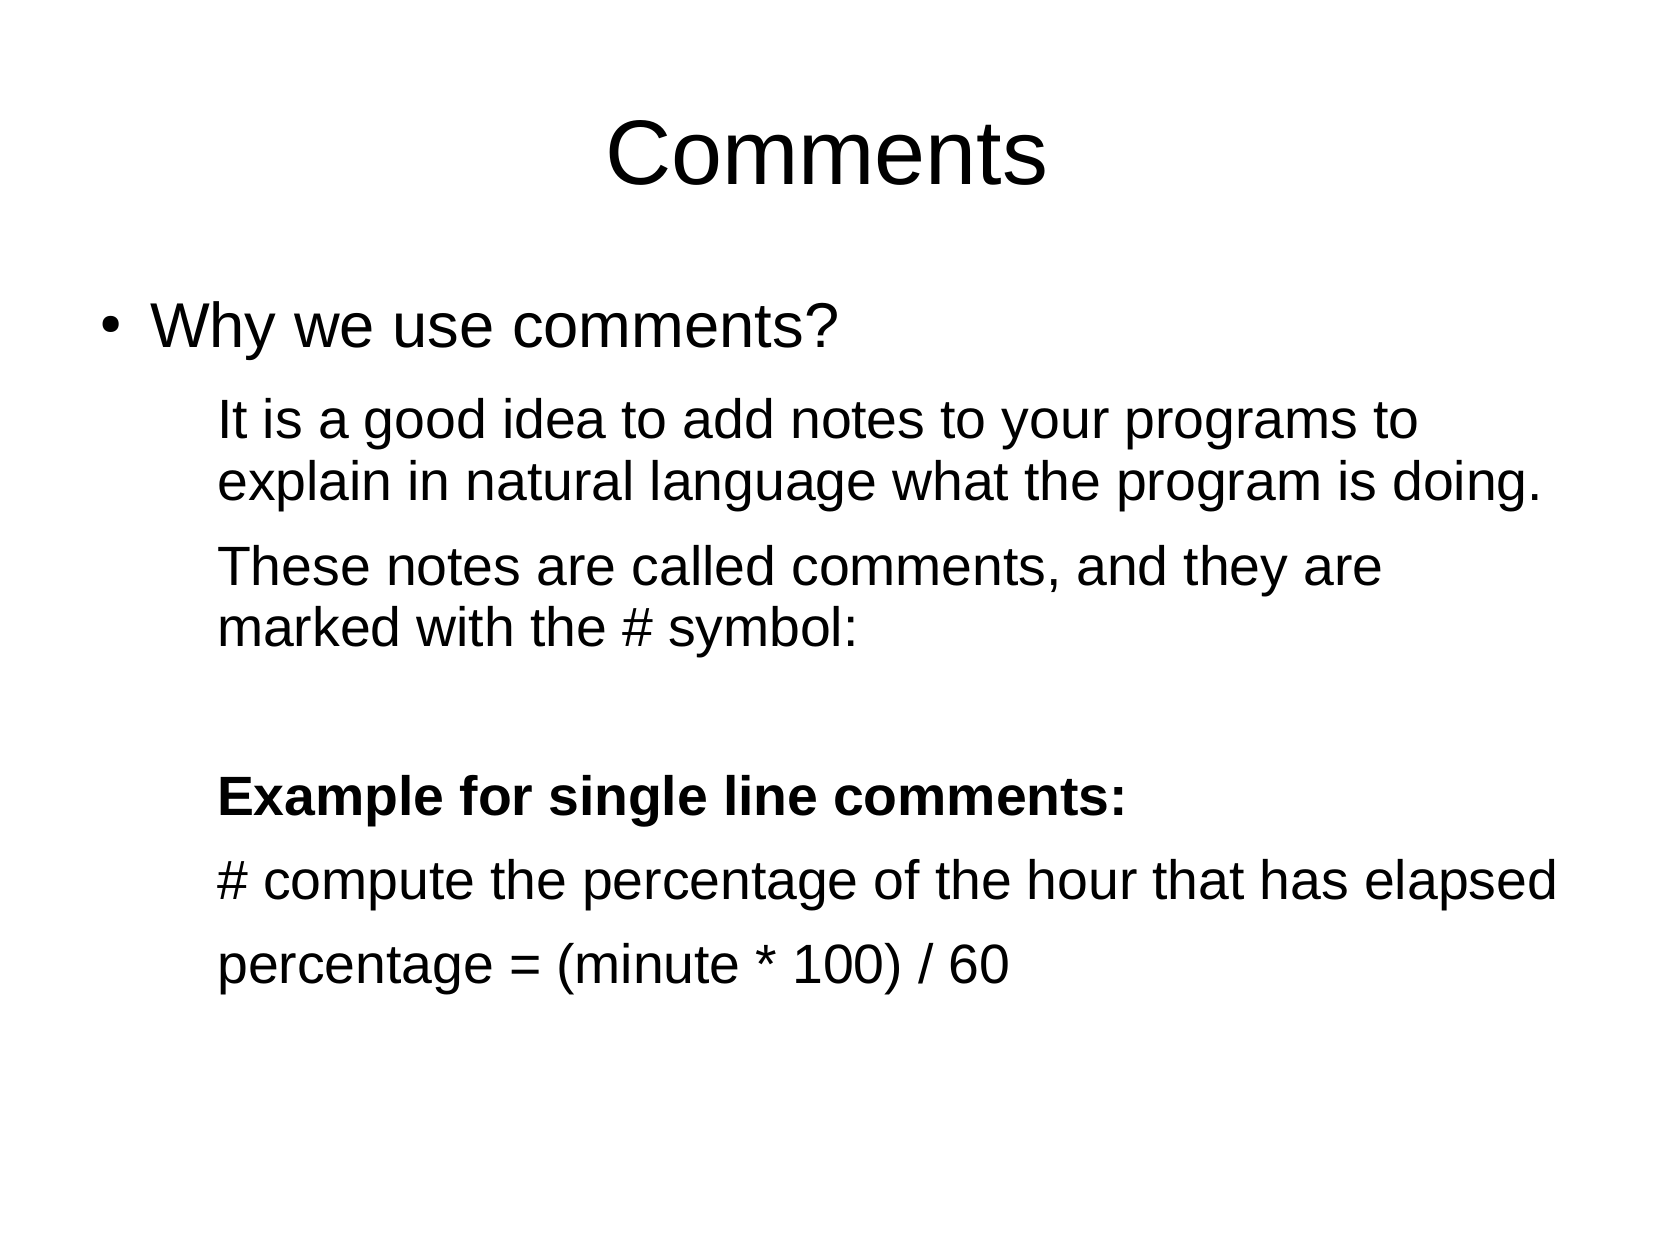

# Comments
Why we use comments?
It is a good idea to add notes to your programs to explain in natural language what the program is doing.
These notes are called comments, and they are marked with the # symbol:
Example for single line comments:
# compute the percentage of the hour that has elapsed
percentage = (minute * 100) / 60